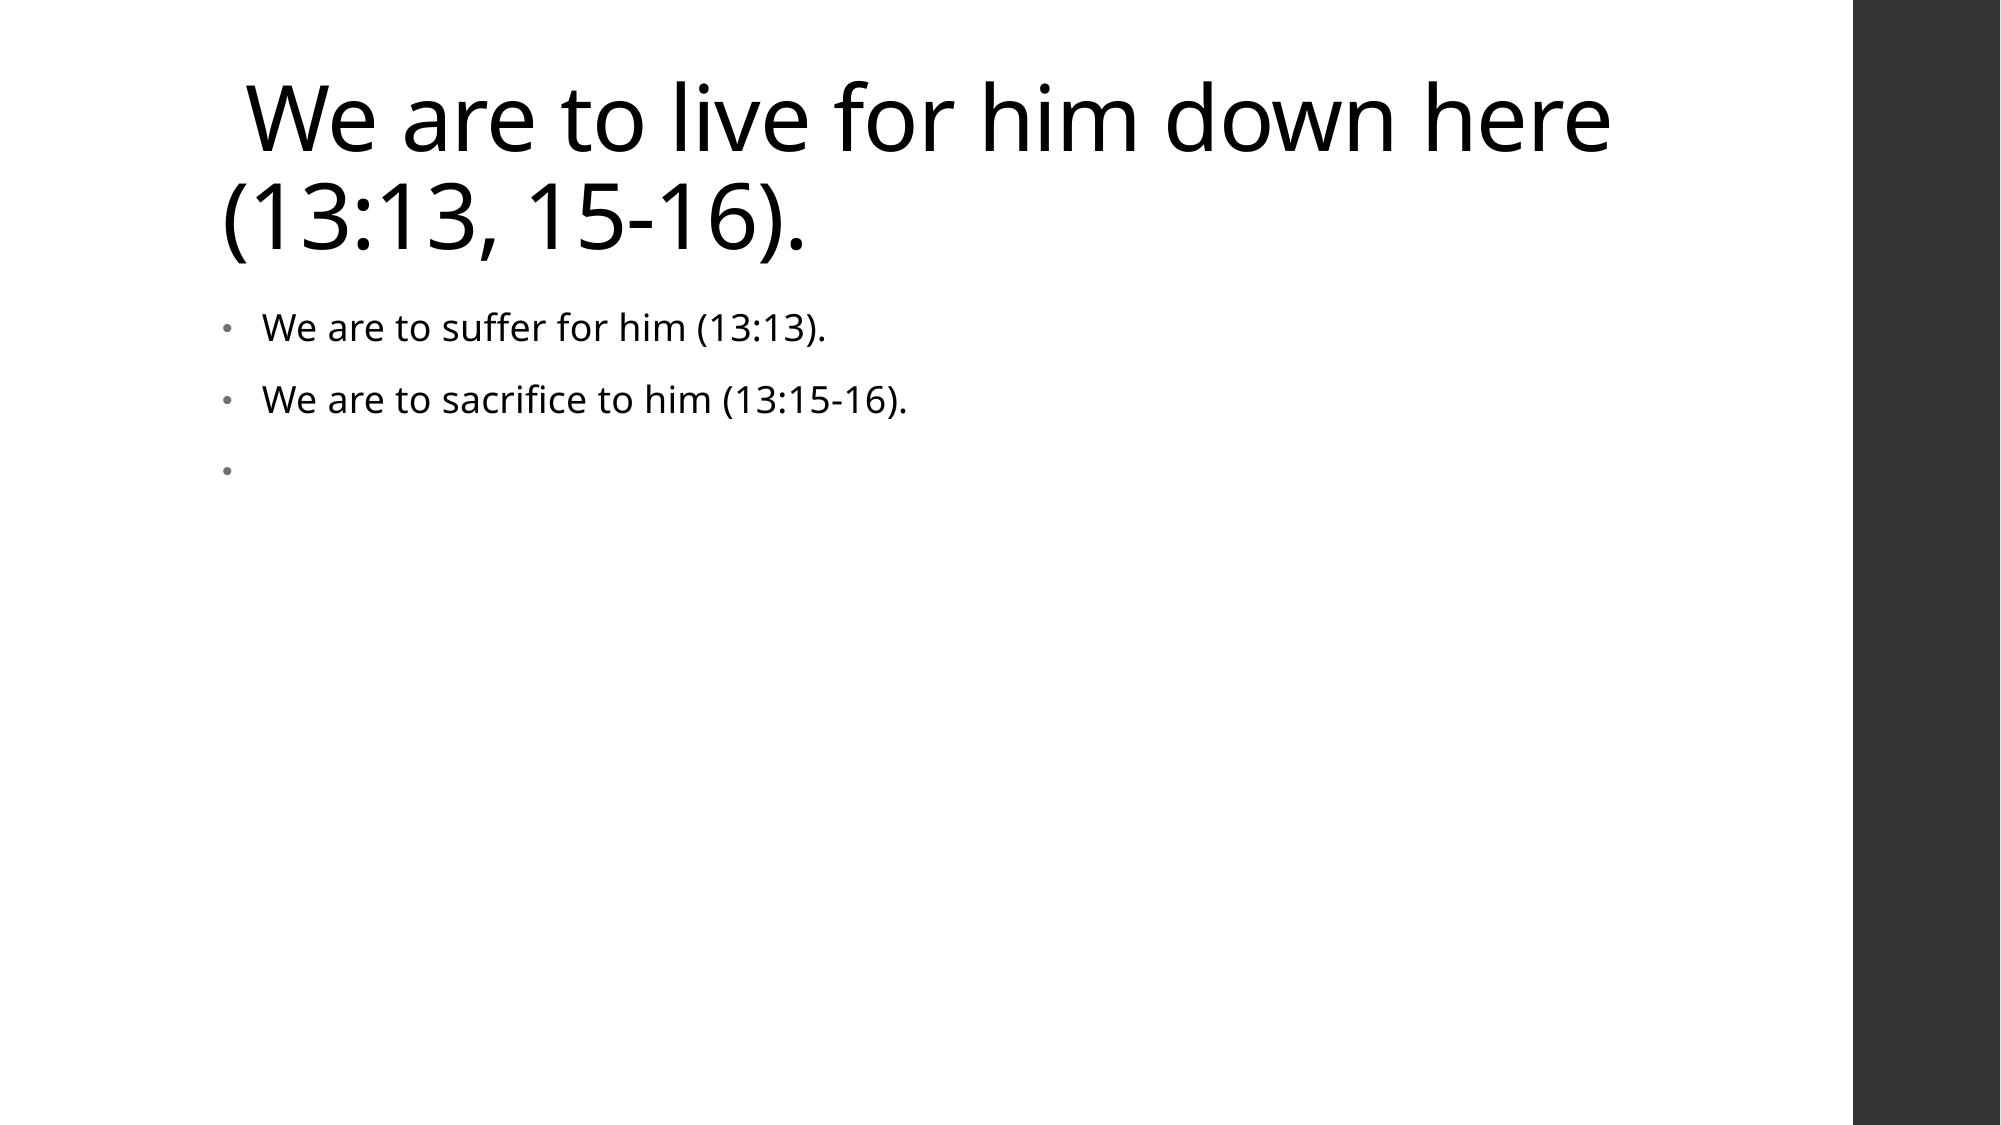

# We are to live for him down here (13:13, 15-16).
 We are to suffer for him (13:13).
 We are to sacrifice to him (13:15-16).